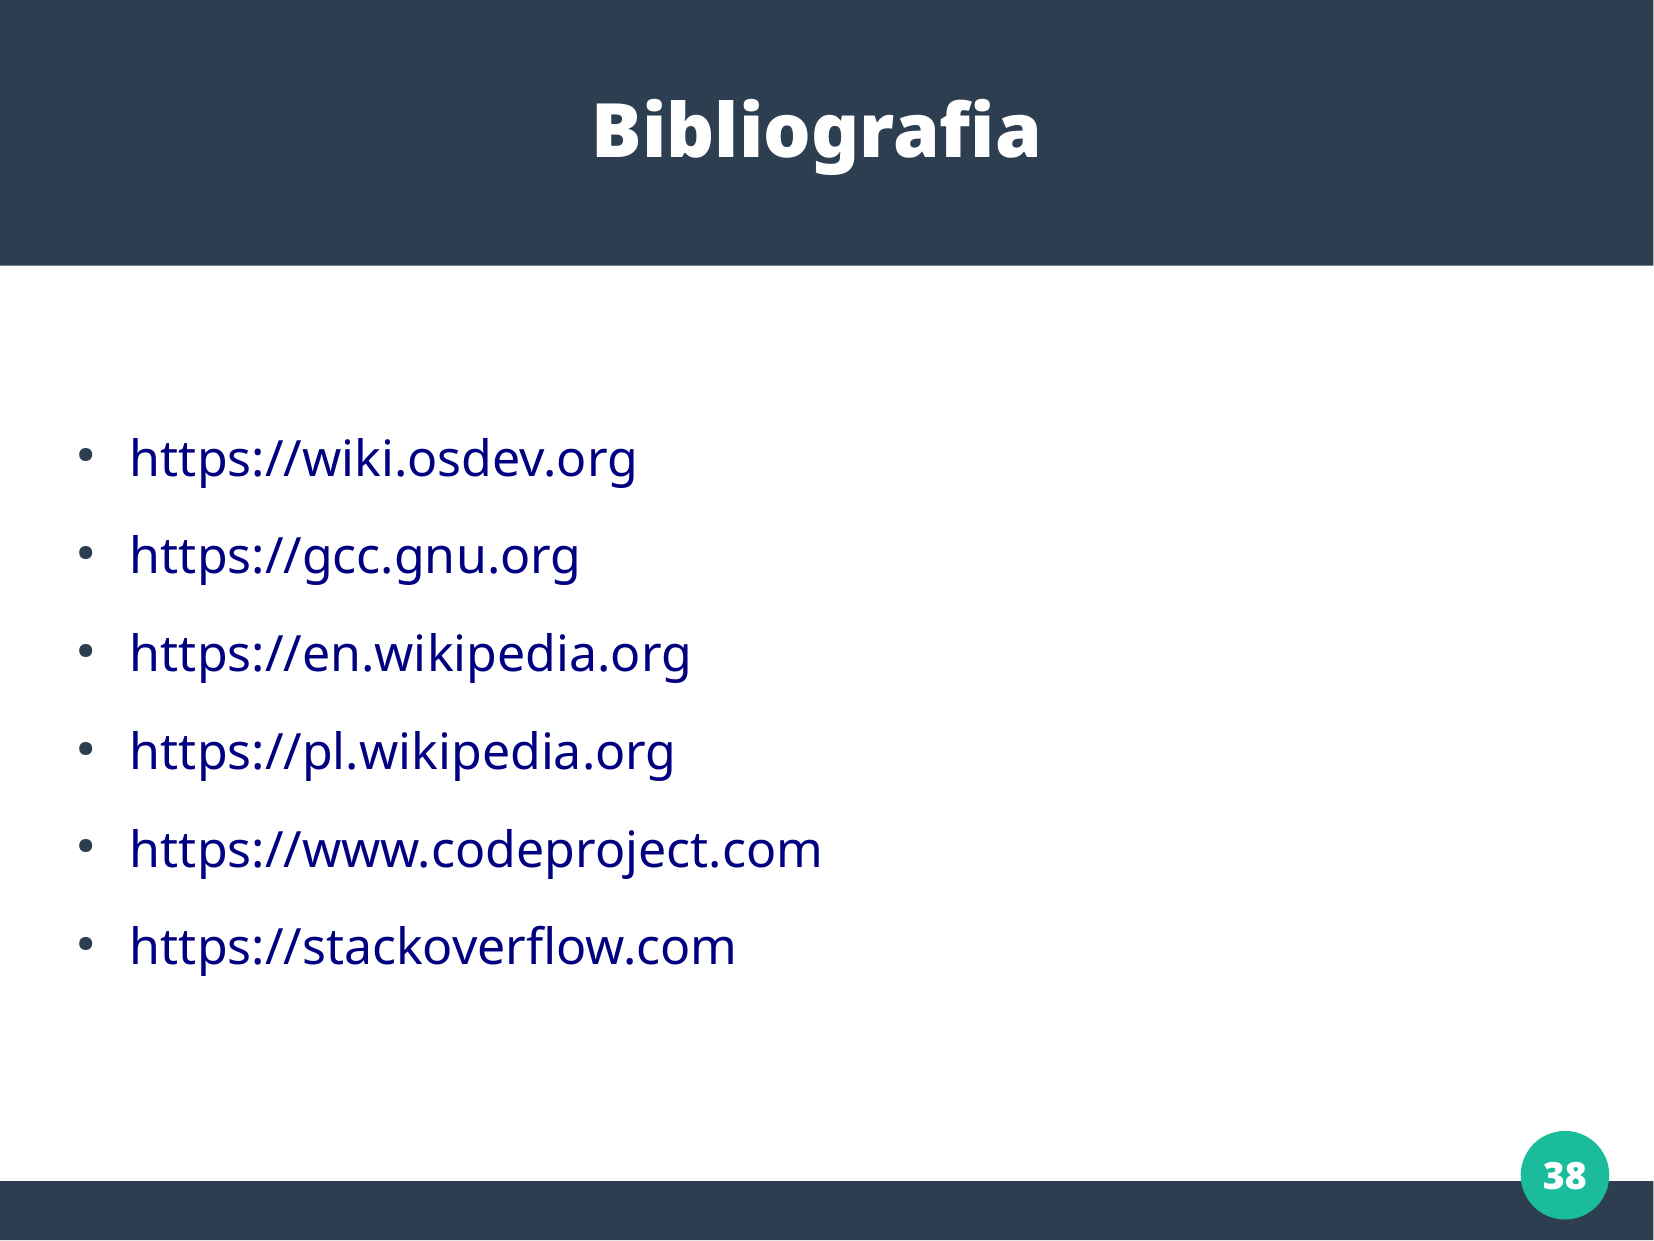

# Bibliografia
https://wiki.osdev.org
https://gcc.gnu.org
https://en.wikipedia.org
https://pl.wikipedia.org
https://www.codeproject.com
https://stackoverflow.com
38